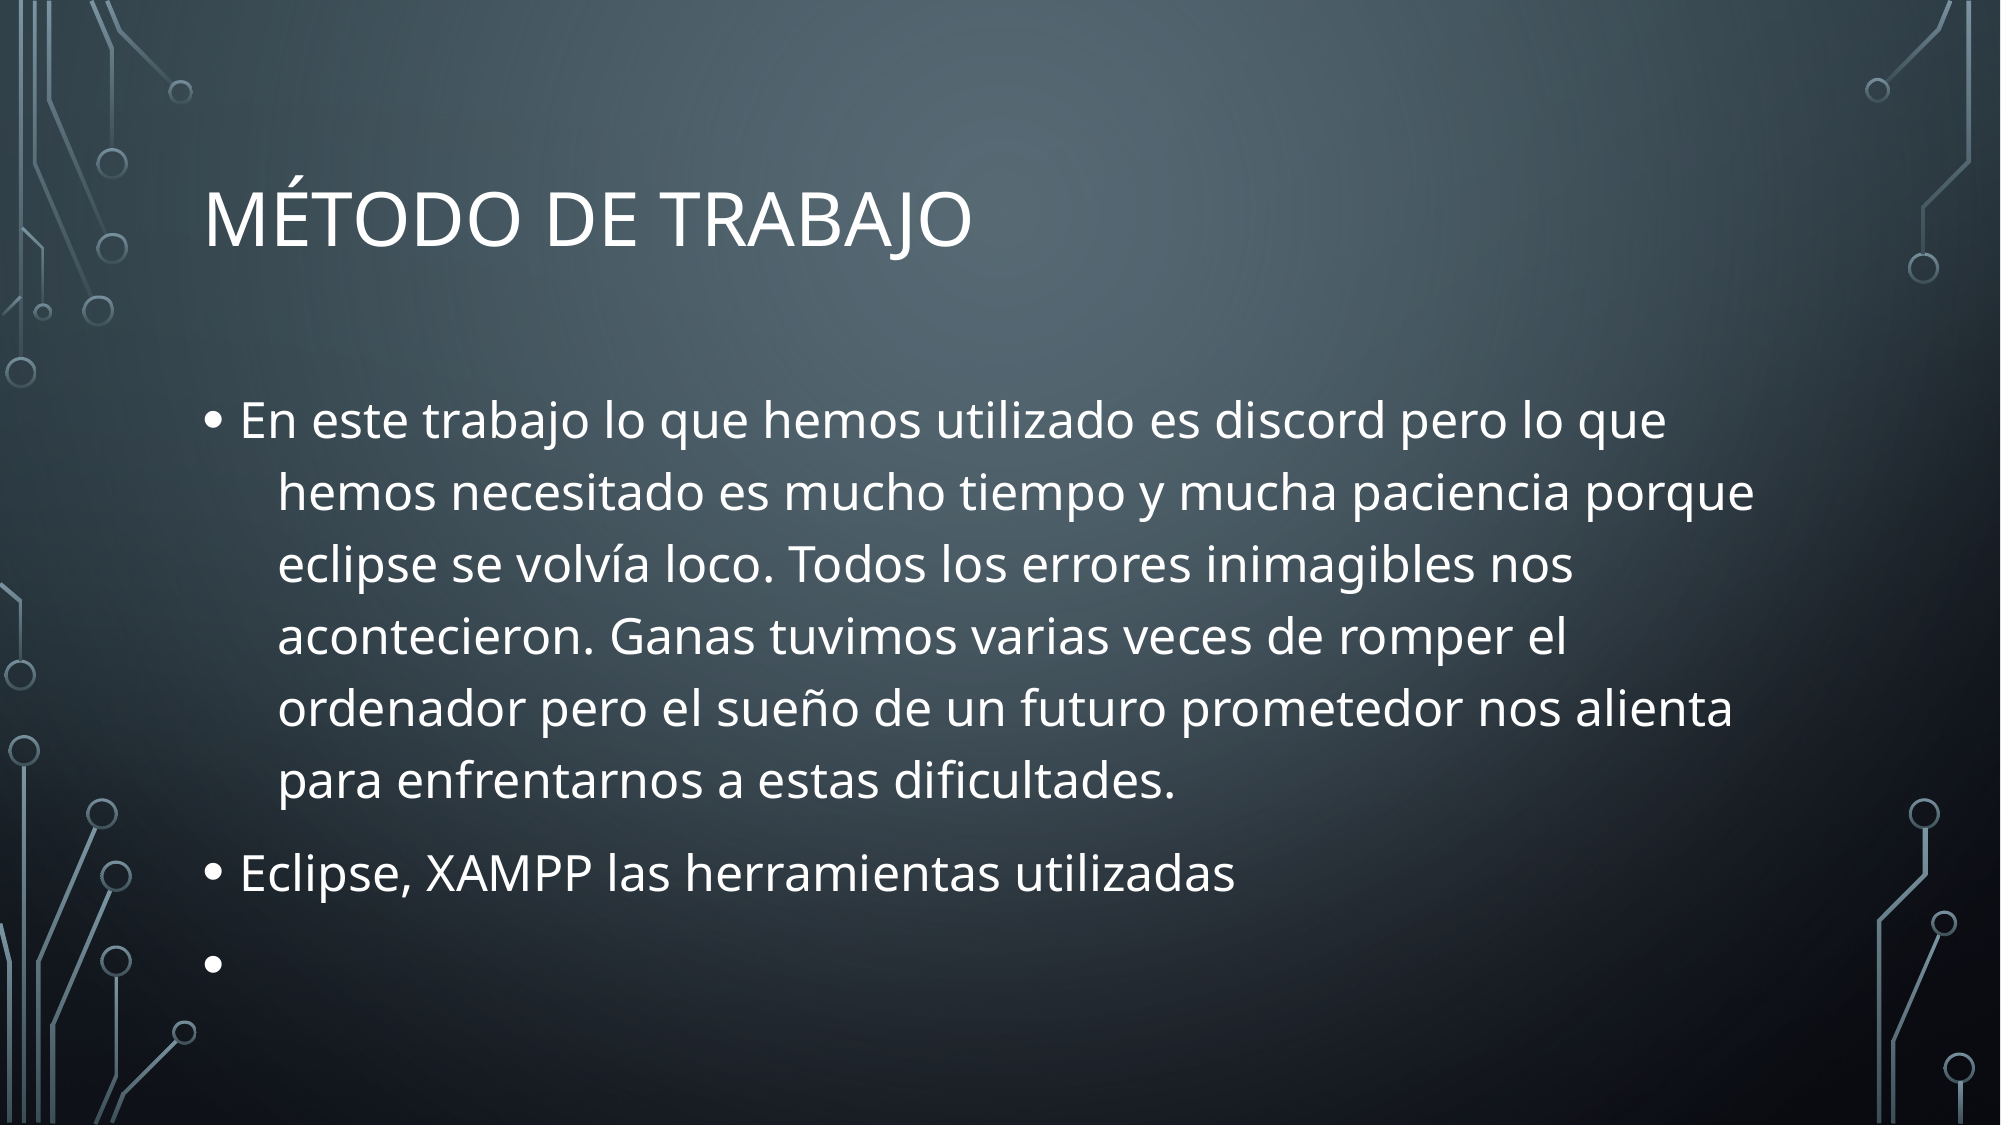

# Método de trabajo
En este trabajo lo que hemos utilizado es discord pero lo que hemos necesitado es mucho tiempo y mucha paciencia porque eclipse se volvía loco. Todos los errores inimagibles nos acontecieron. Ganas tuvimos varias veces de romper el ordenador pero el sueño de un futuro prometedor nos alienta para enfrentarnos a estas dificultades.
Eclipse, XAMPP las herramientas utilizadas